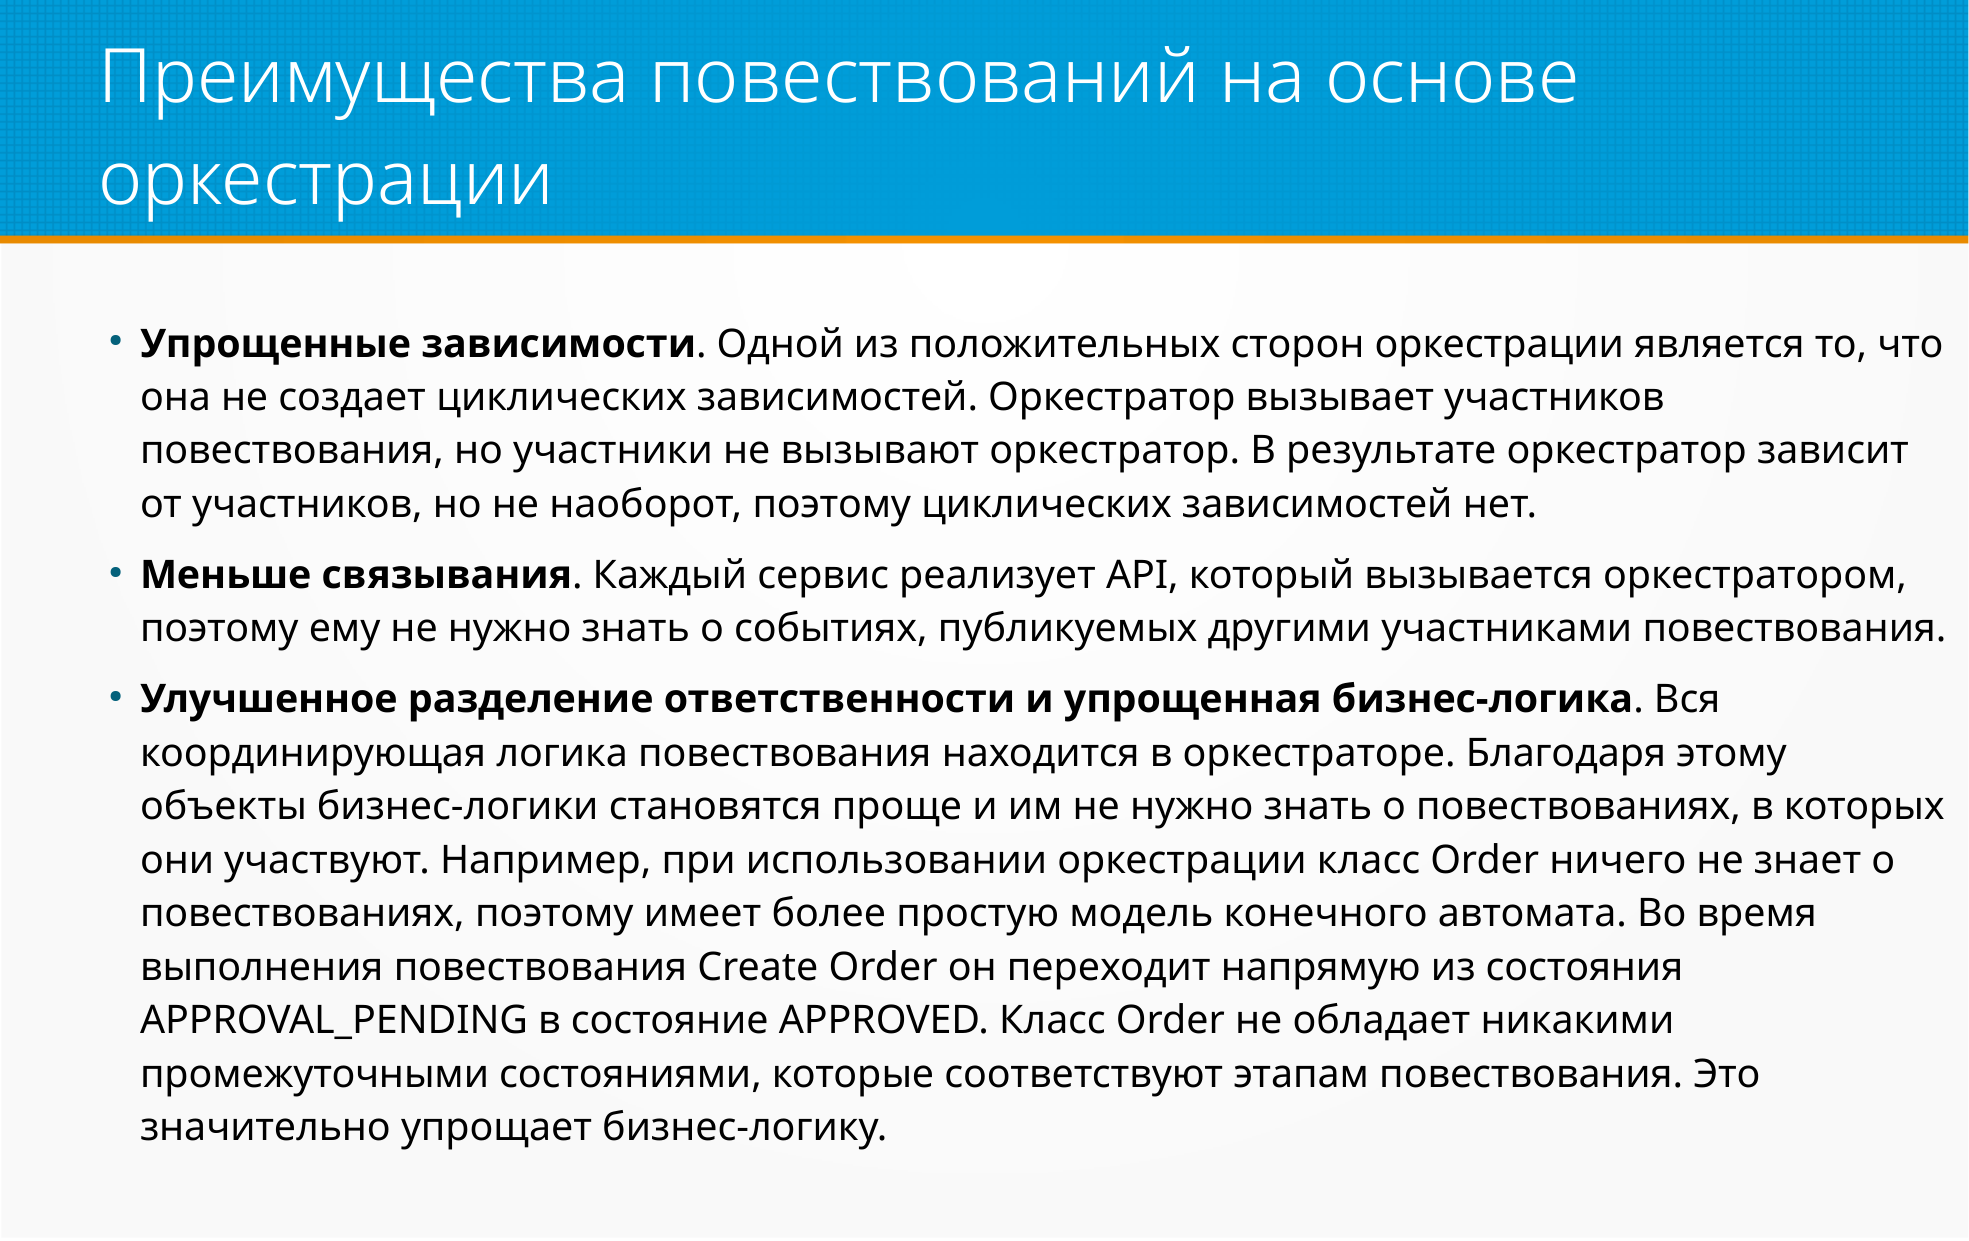

# Преимущества повествований на основе оркестрации
Упрощенные зависимости. Одной из положительных сторон оркестрации является то, что она не создает циклических зависимостей. Оркестратор вызывает участников повествования, но участники не вызывают оркестратор. В результате оркестратор зависит от участников, но не наоборот, поэтому циклических зависимостей нет.
Меньше связывания. Каждый сервис реализует API, который вызывается оркестратором, поэтому ему не нужно знать о событиях, публикуемых другими участниками повествования.
Улучшенное разделение ответственности и упрощенная бизнес-логика. Вся координирующая логика повествования находится в оркестраторе. Благодаря этому объекты бизнес-логики становятся проще и им не нужно знать о повествованиях, в которых они участвуют. Например, при использовании оркестрации класс Order ничего не знает о повествованиях, поэтому имеет более простую модель конечного автомата. Во время выполнения повествования Create Order он переходит напрямую из состояния APPROVAL_PENDING в состояние APPROVED. Класс Order не обладает никакими промежуточными состояниями, которые соответствуют этапам повествования. Это значительно упрощает бизнес-логику.